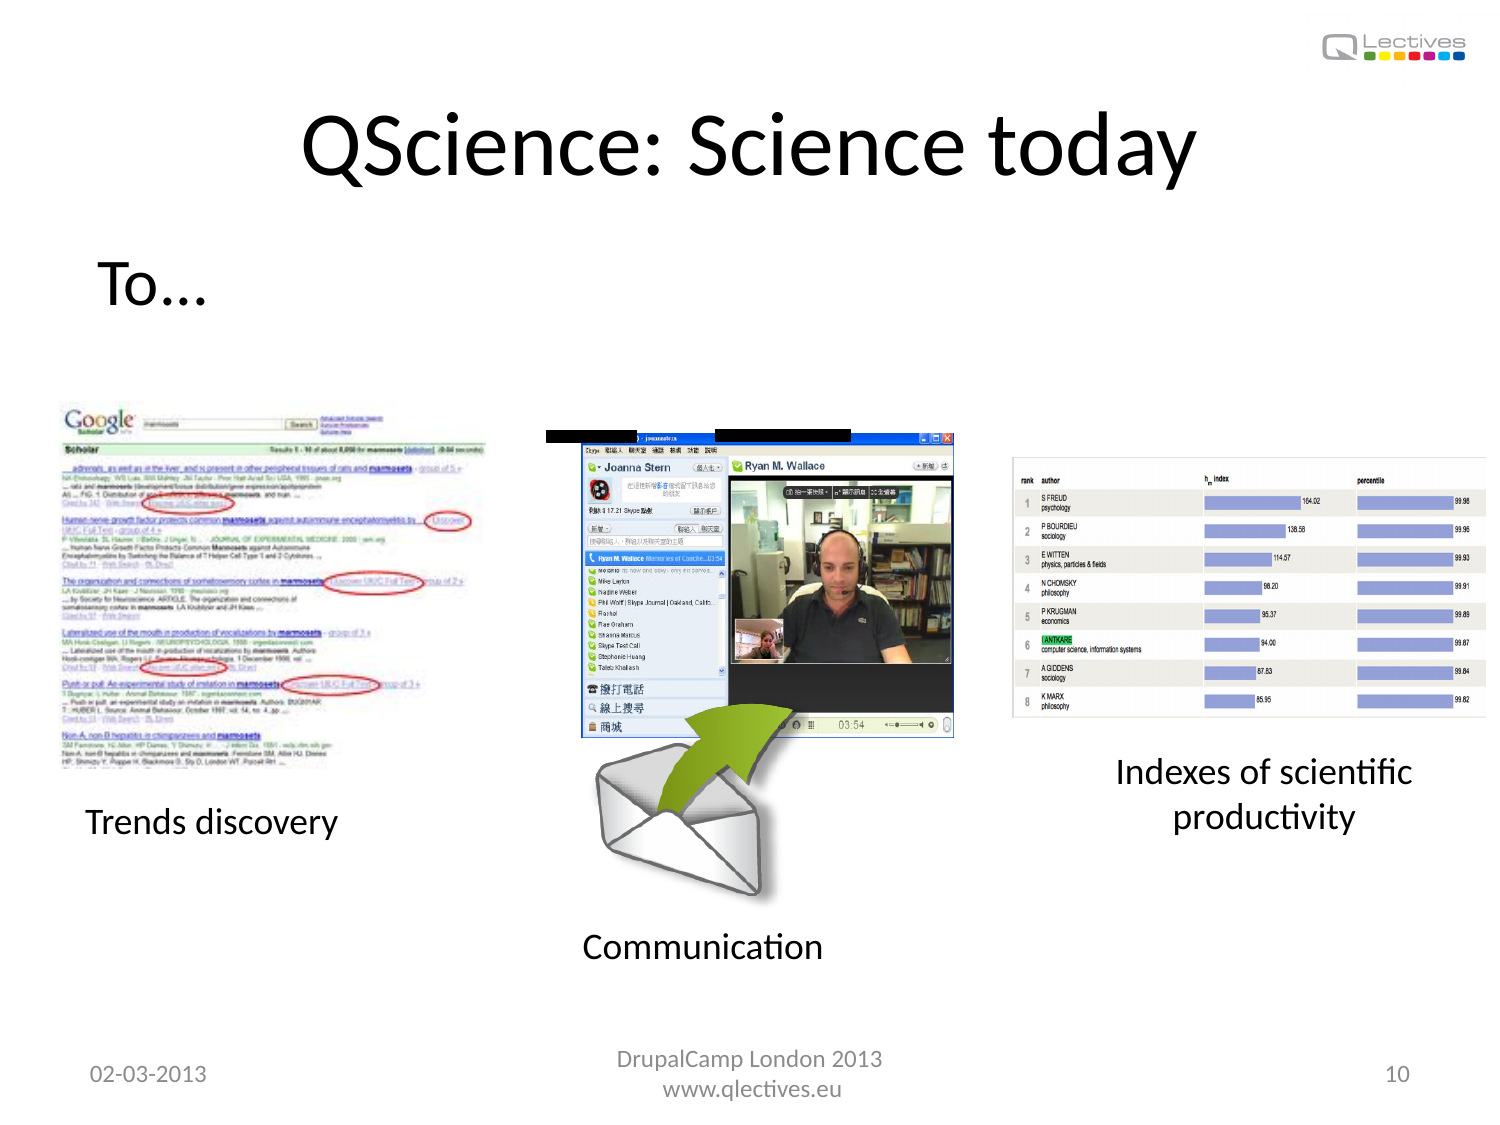

QScience: Science today
To...
Indexes of scientific
productivity
Trends discovery
Communication
02-03-2013
DrupalCamp London 2013
 www.qlectives.eu